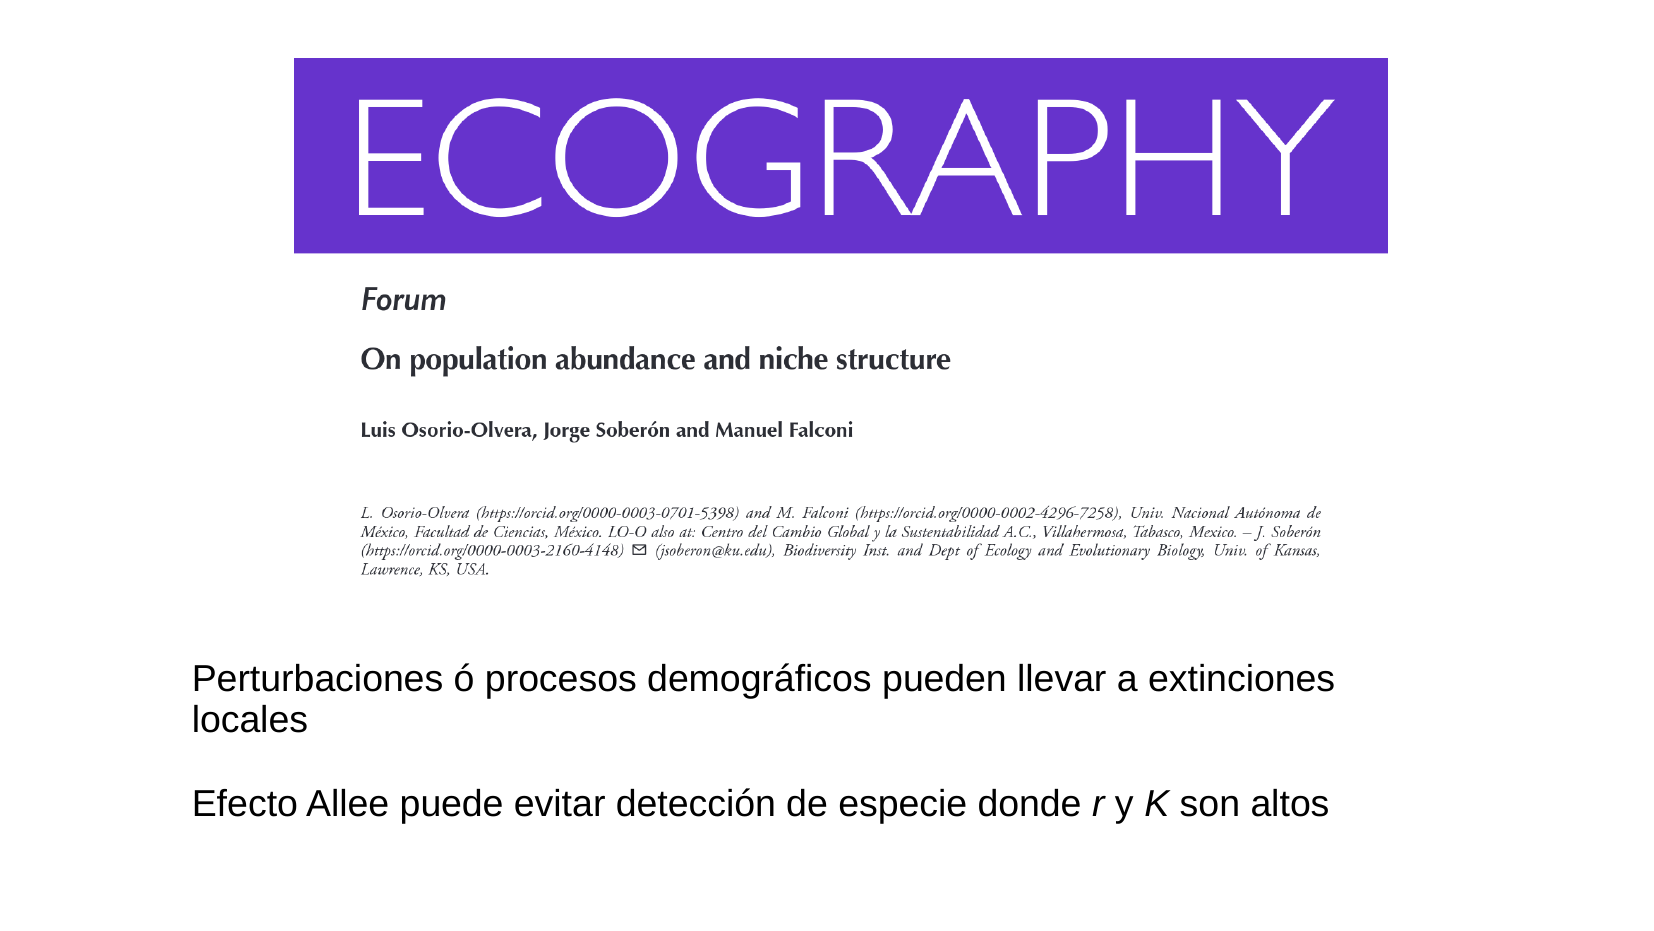

Perturbaciones ó procesos demográficos pueden llevar a extinciones locales
Efecto Allee puede evitar detección de especie donde r y K son altos